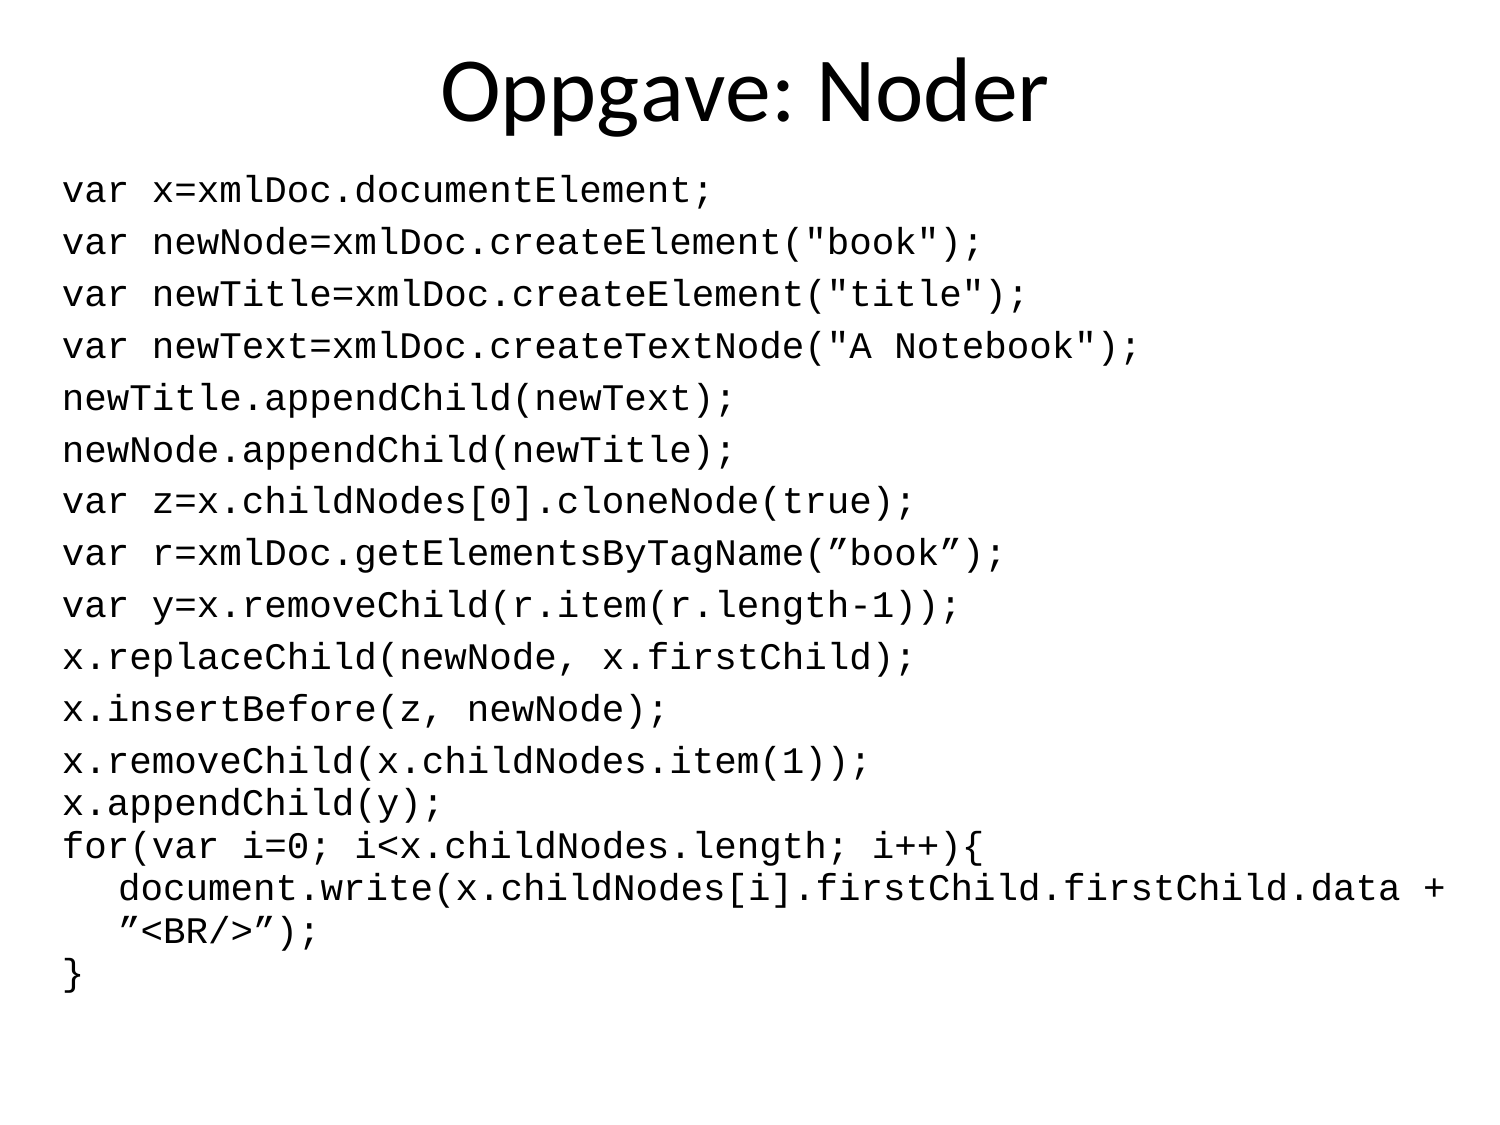

# Oppgave: Noder
var x=xmlDoc.documentElement;
var newNode=xmlDoc.createElement("book");
var newTitle=xmlDoc.createElement("title");
var newText=xmlDoc.createTextNode("A Notebook");
newTitle.appendChild(newText);
newNode.appendChild(newTitle);
var z=x.childNodes[0].cloneNode(true);
var r=xmlDoc.getElementsByTagName(”book”);
var y=x.removeChild(r.item(r.length-1));
x.replaceChild(newNode, x.firstChild);
x.insertBefore(z, newNode);
x.removeChild(x.childNodes.item(1));
x.appendChild(y);
for(var i=0; i<x.childNodes.length; i++){
	document.write(x.childNodes[i].firstChild.firstChild.data + ”<BR/>”);
}